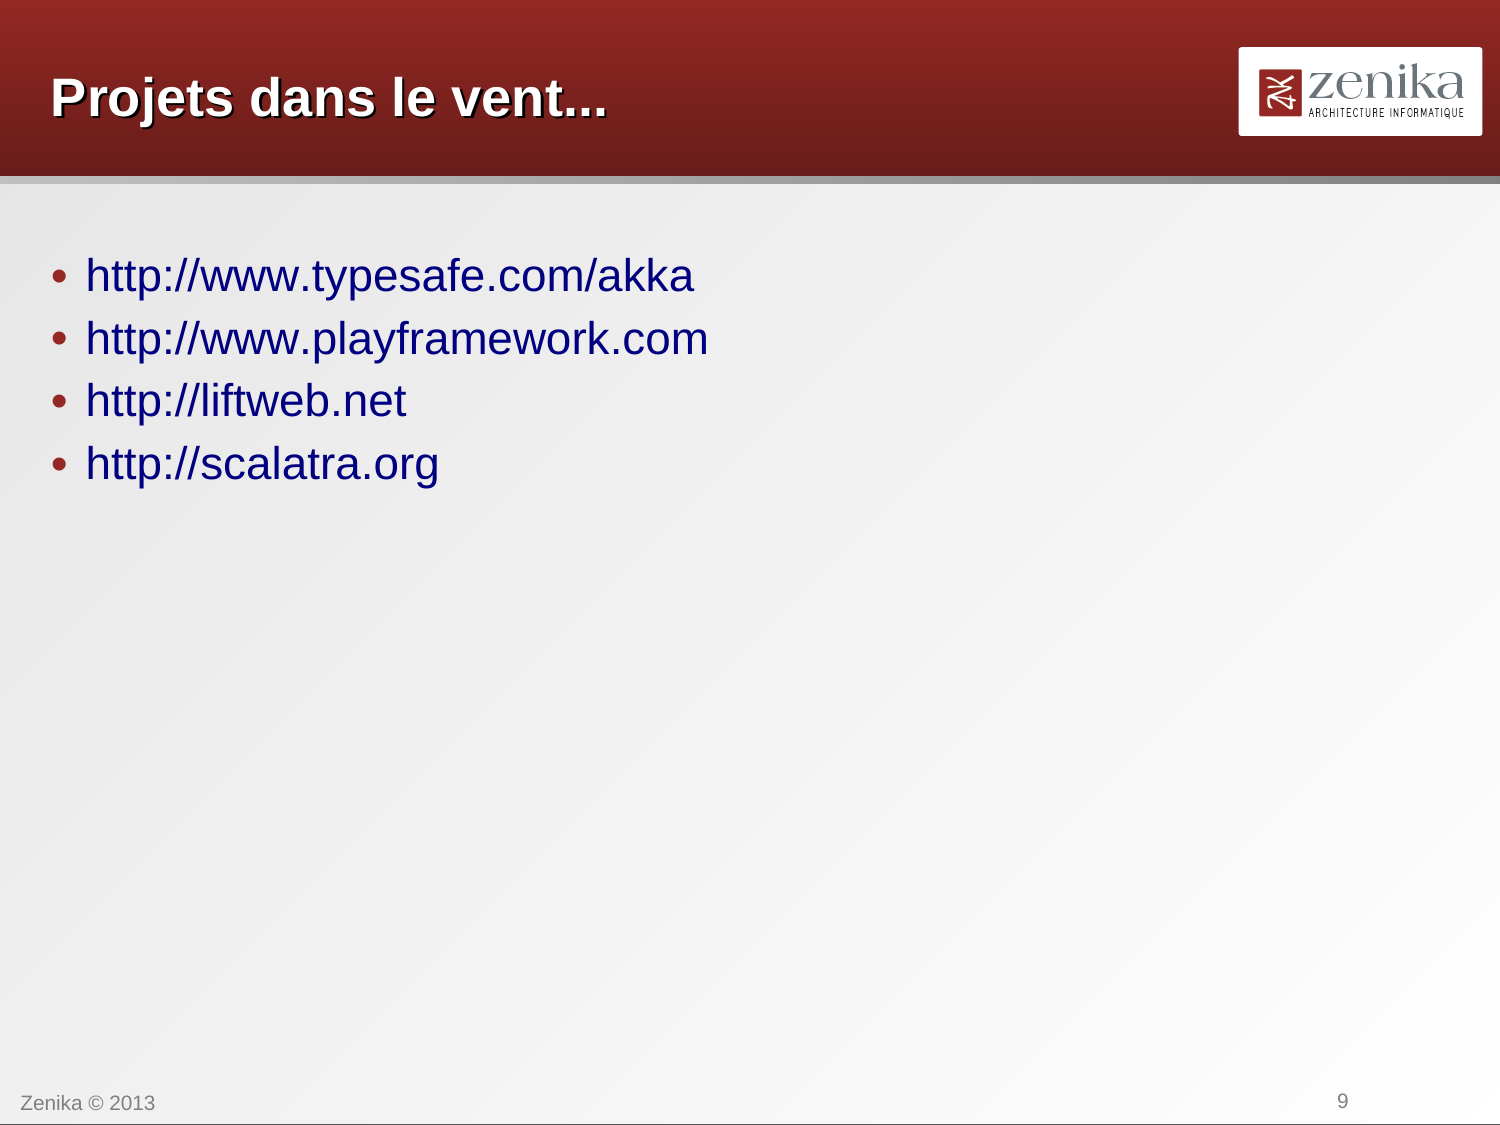

# Projets dans le vent...
http://www.typesafe.com/akka
http://www.playframework.com
http://liftweb.net
http://scalatra.org